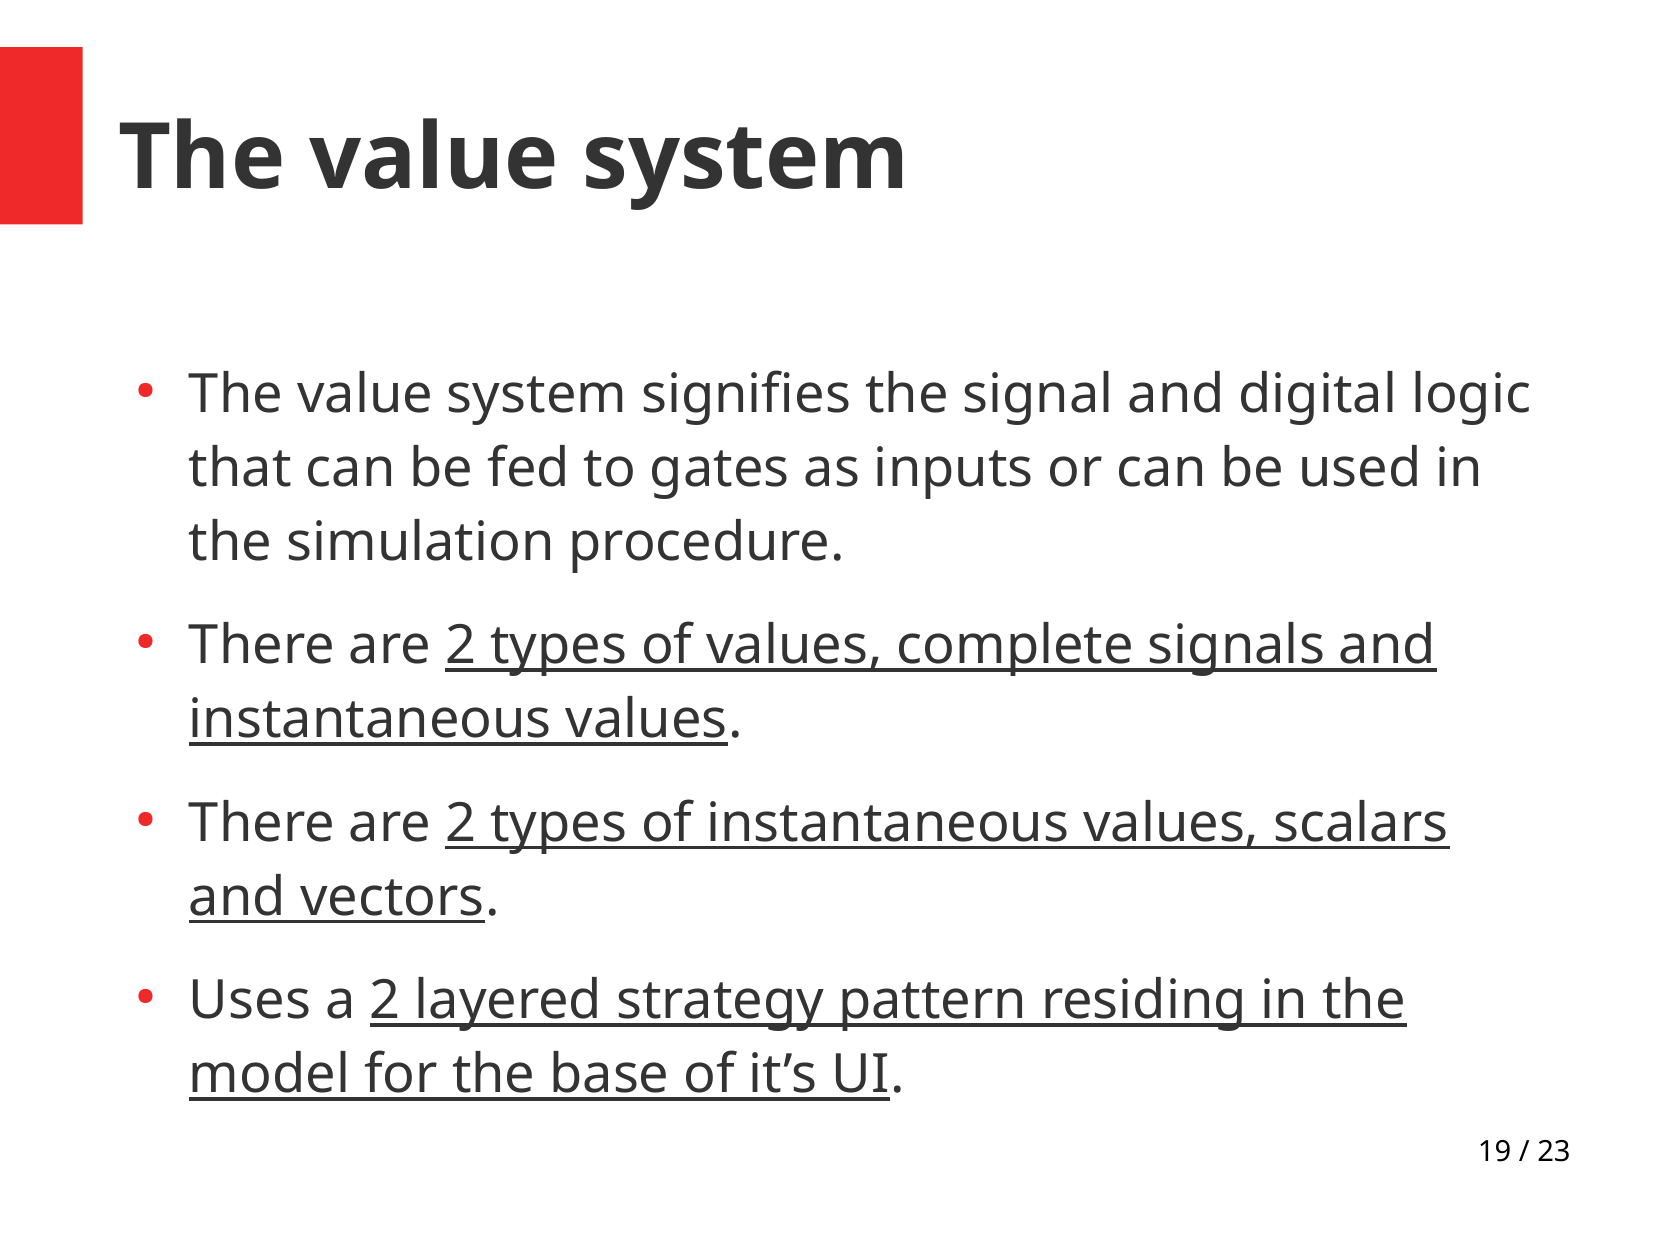

# The value system
The value system signifies the signal and digital logic that can be fed to gates as inputs or can be used in the simulation procedure.
There are 2 types of values, complete signals and instantaneous values.
There are 2 types of instantaneous values, scalars and vectors.
Uses a 2 layered strategy pattern residing in the model for the base of it’s UI.
19